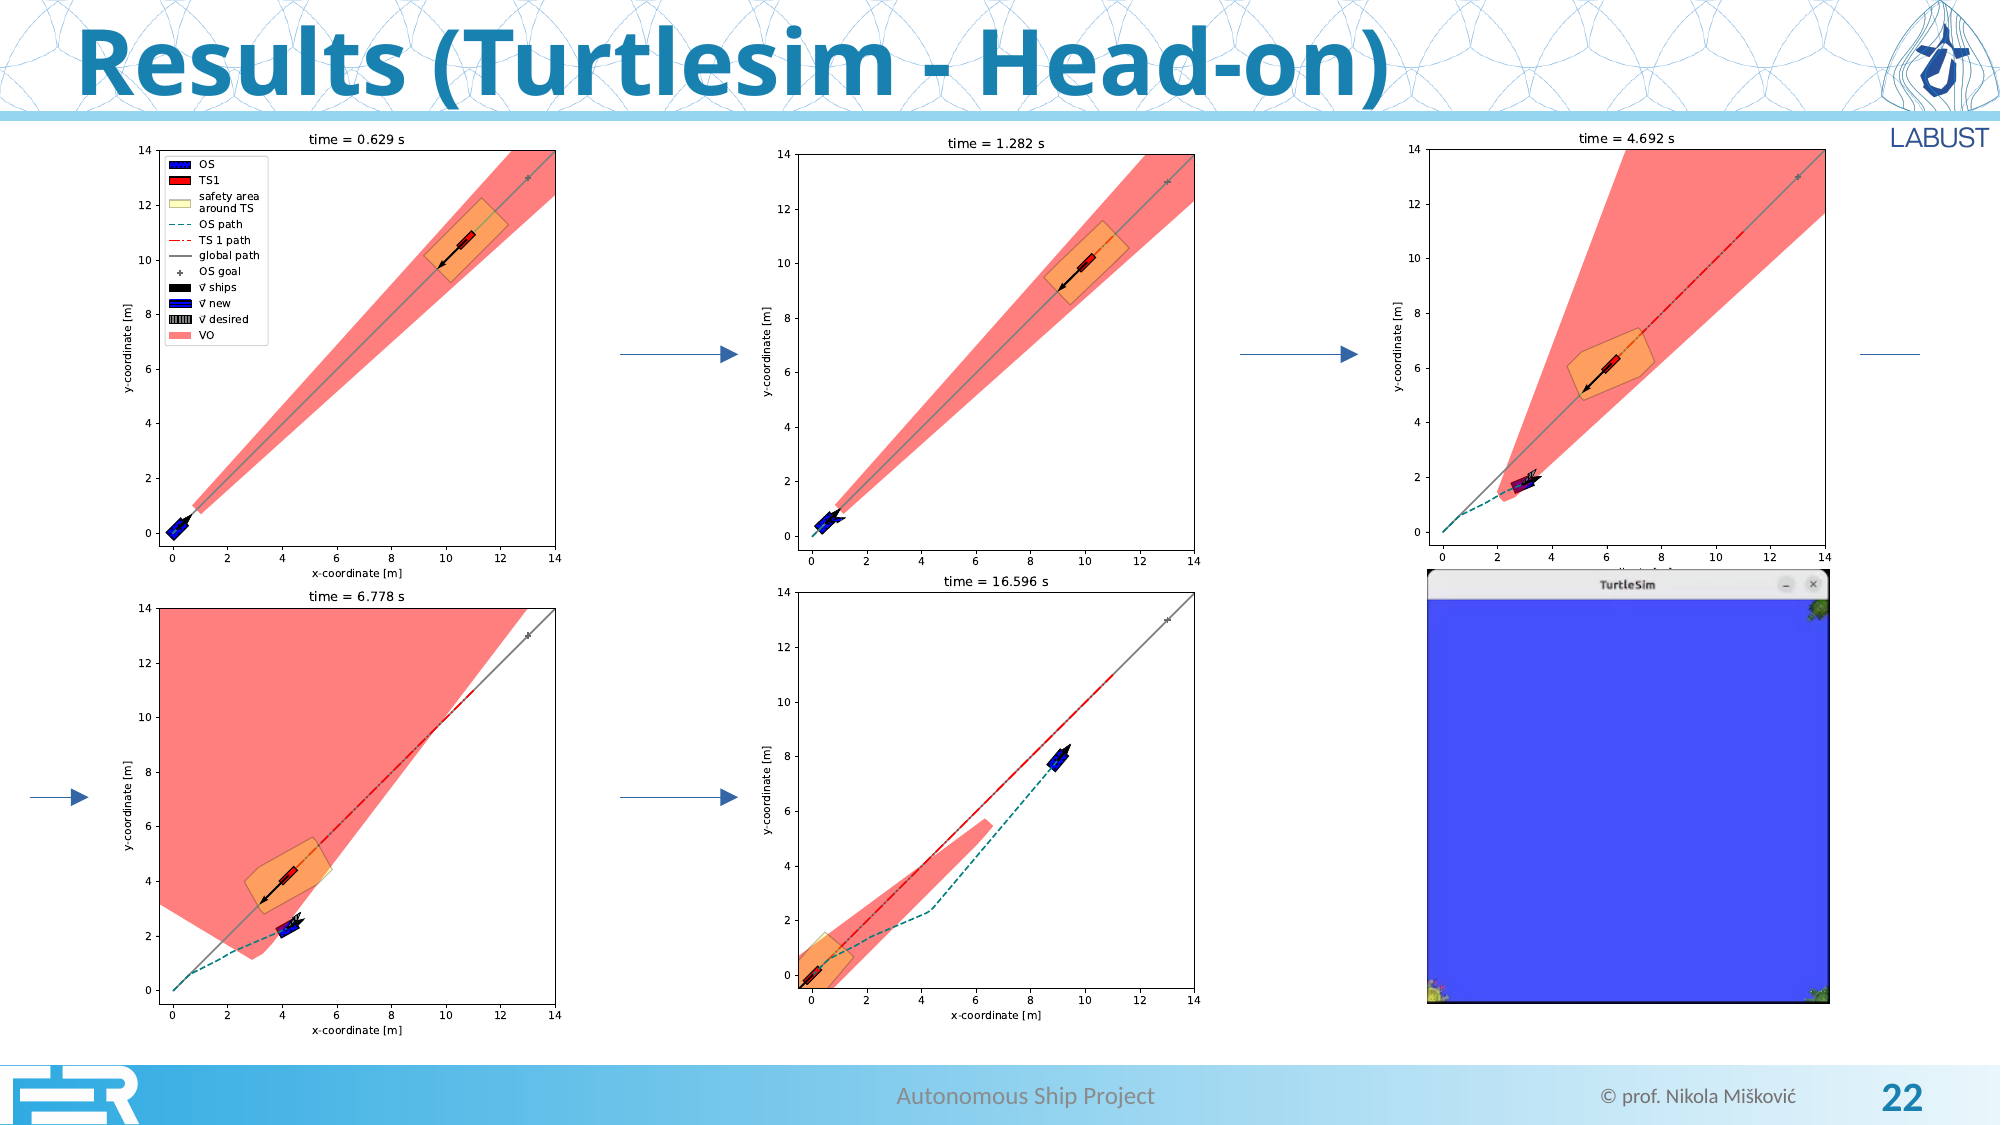

# Results (Turtlesim - Head-on)
Guidance and Control of Marine Vehicles
22